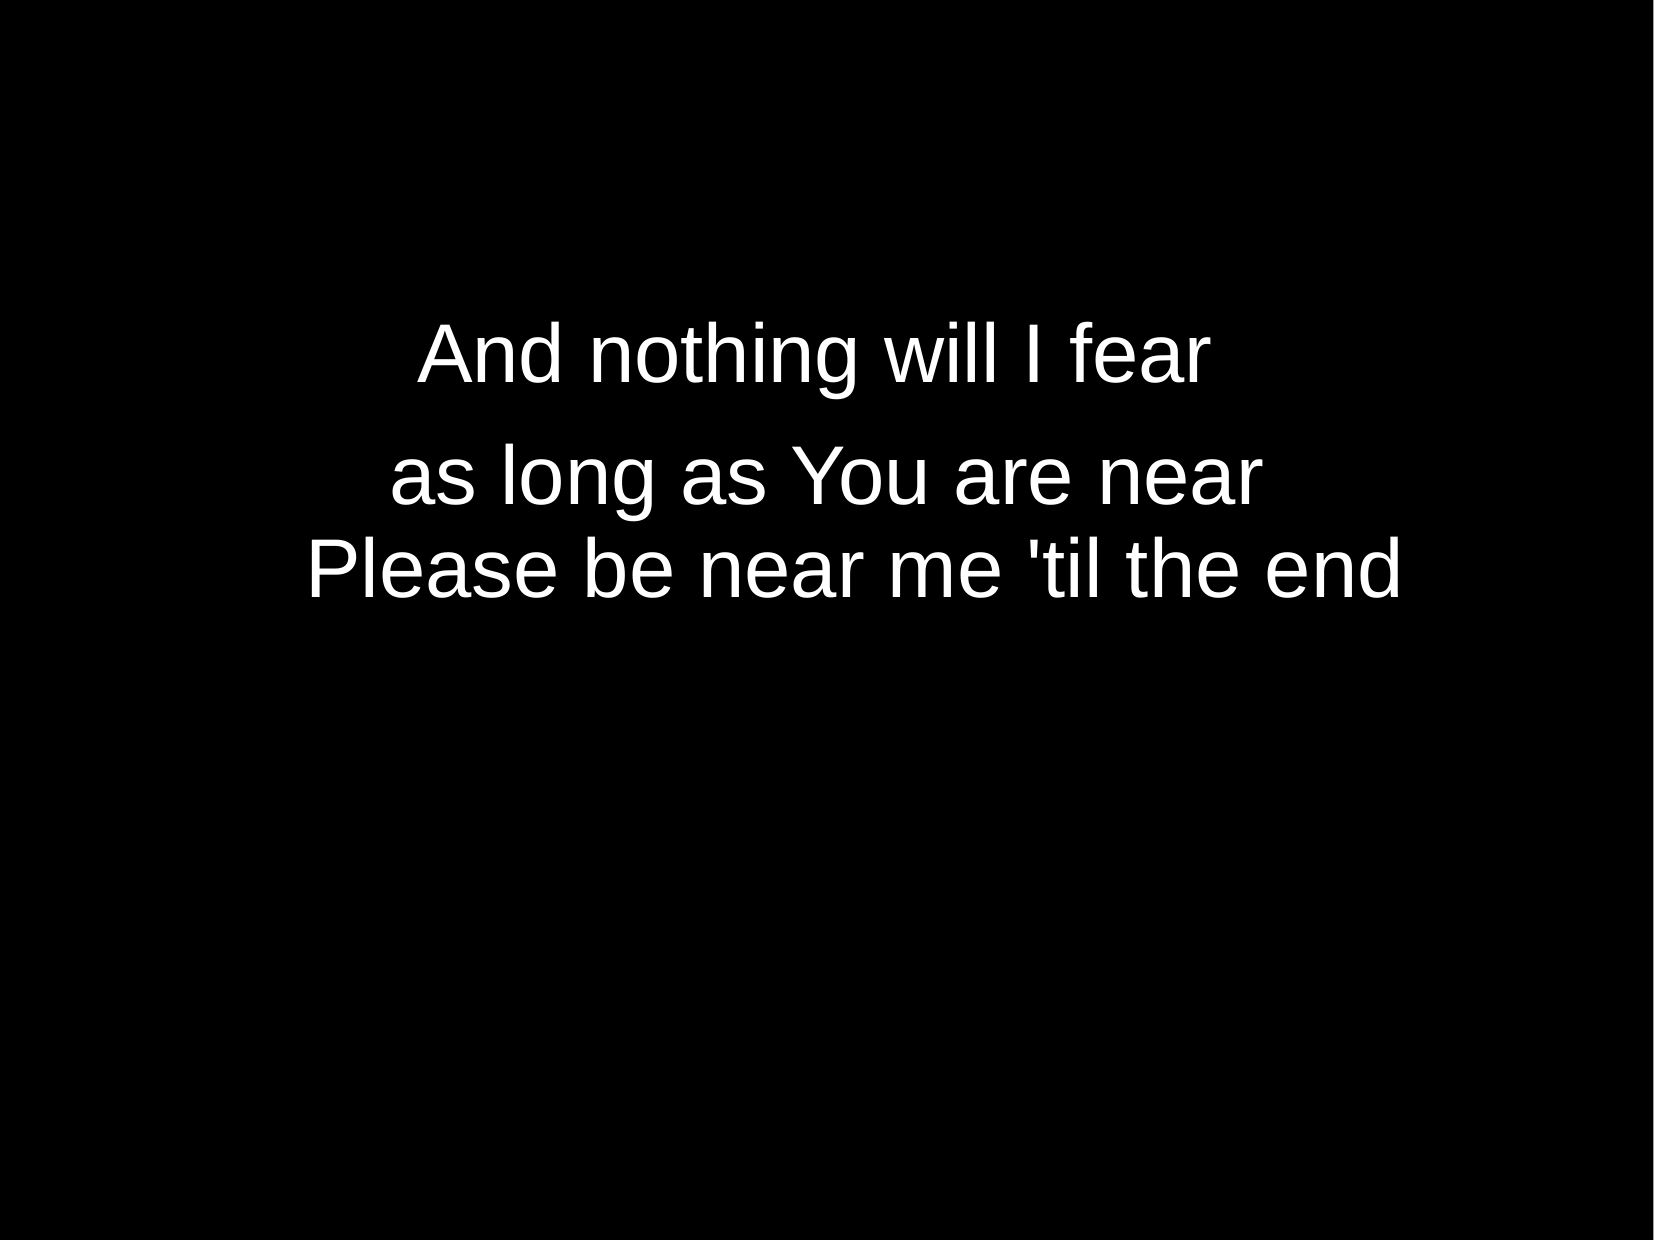

#
And nothing will I fear
as long as You are near
Please be near me 'til the end